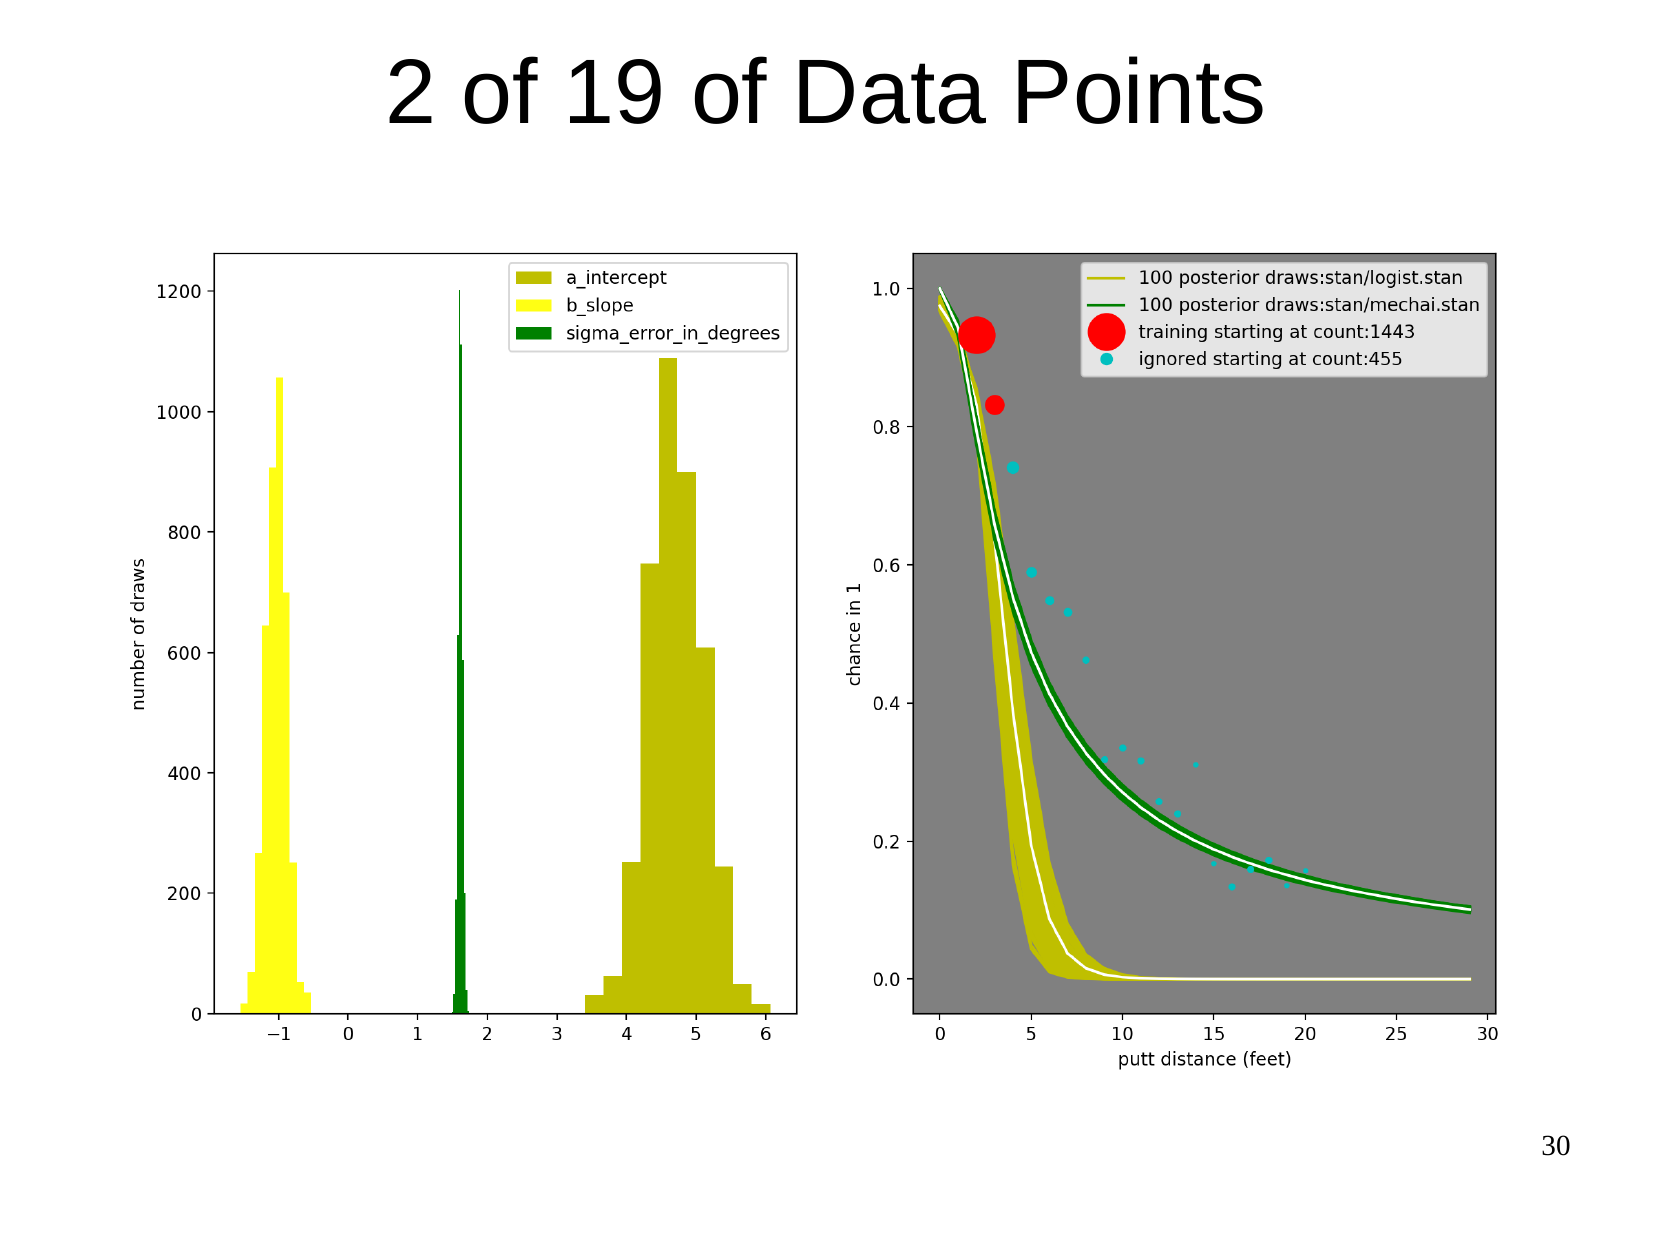

# 2 of 19 of Data Points
30